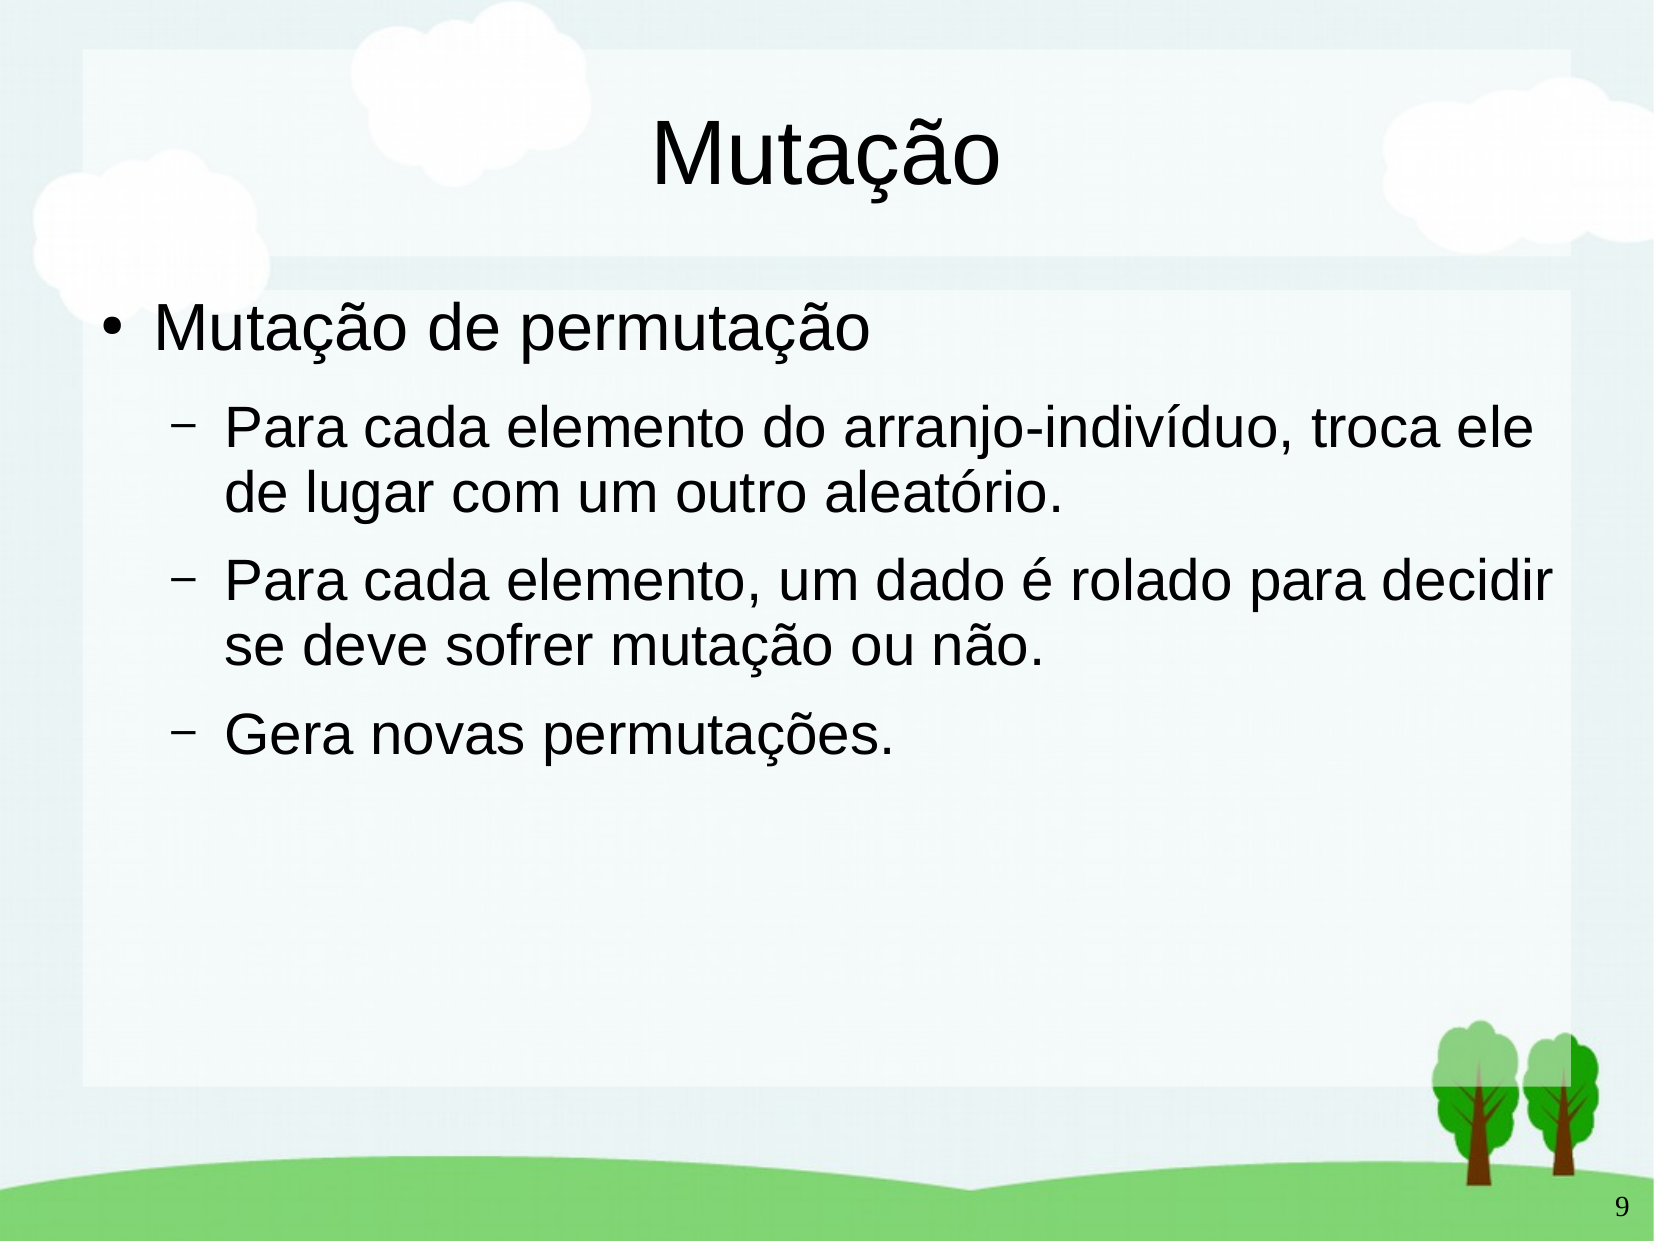

# Mutação
Mutação de permutação
Para cada elemento do arranjo-indivíduo, troca ele de lugar com um outro aleatório.
Para cada elemento, um dado é rolado para decidir se deve sofrer mutação ou não.
Gera novas permutações.
9